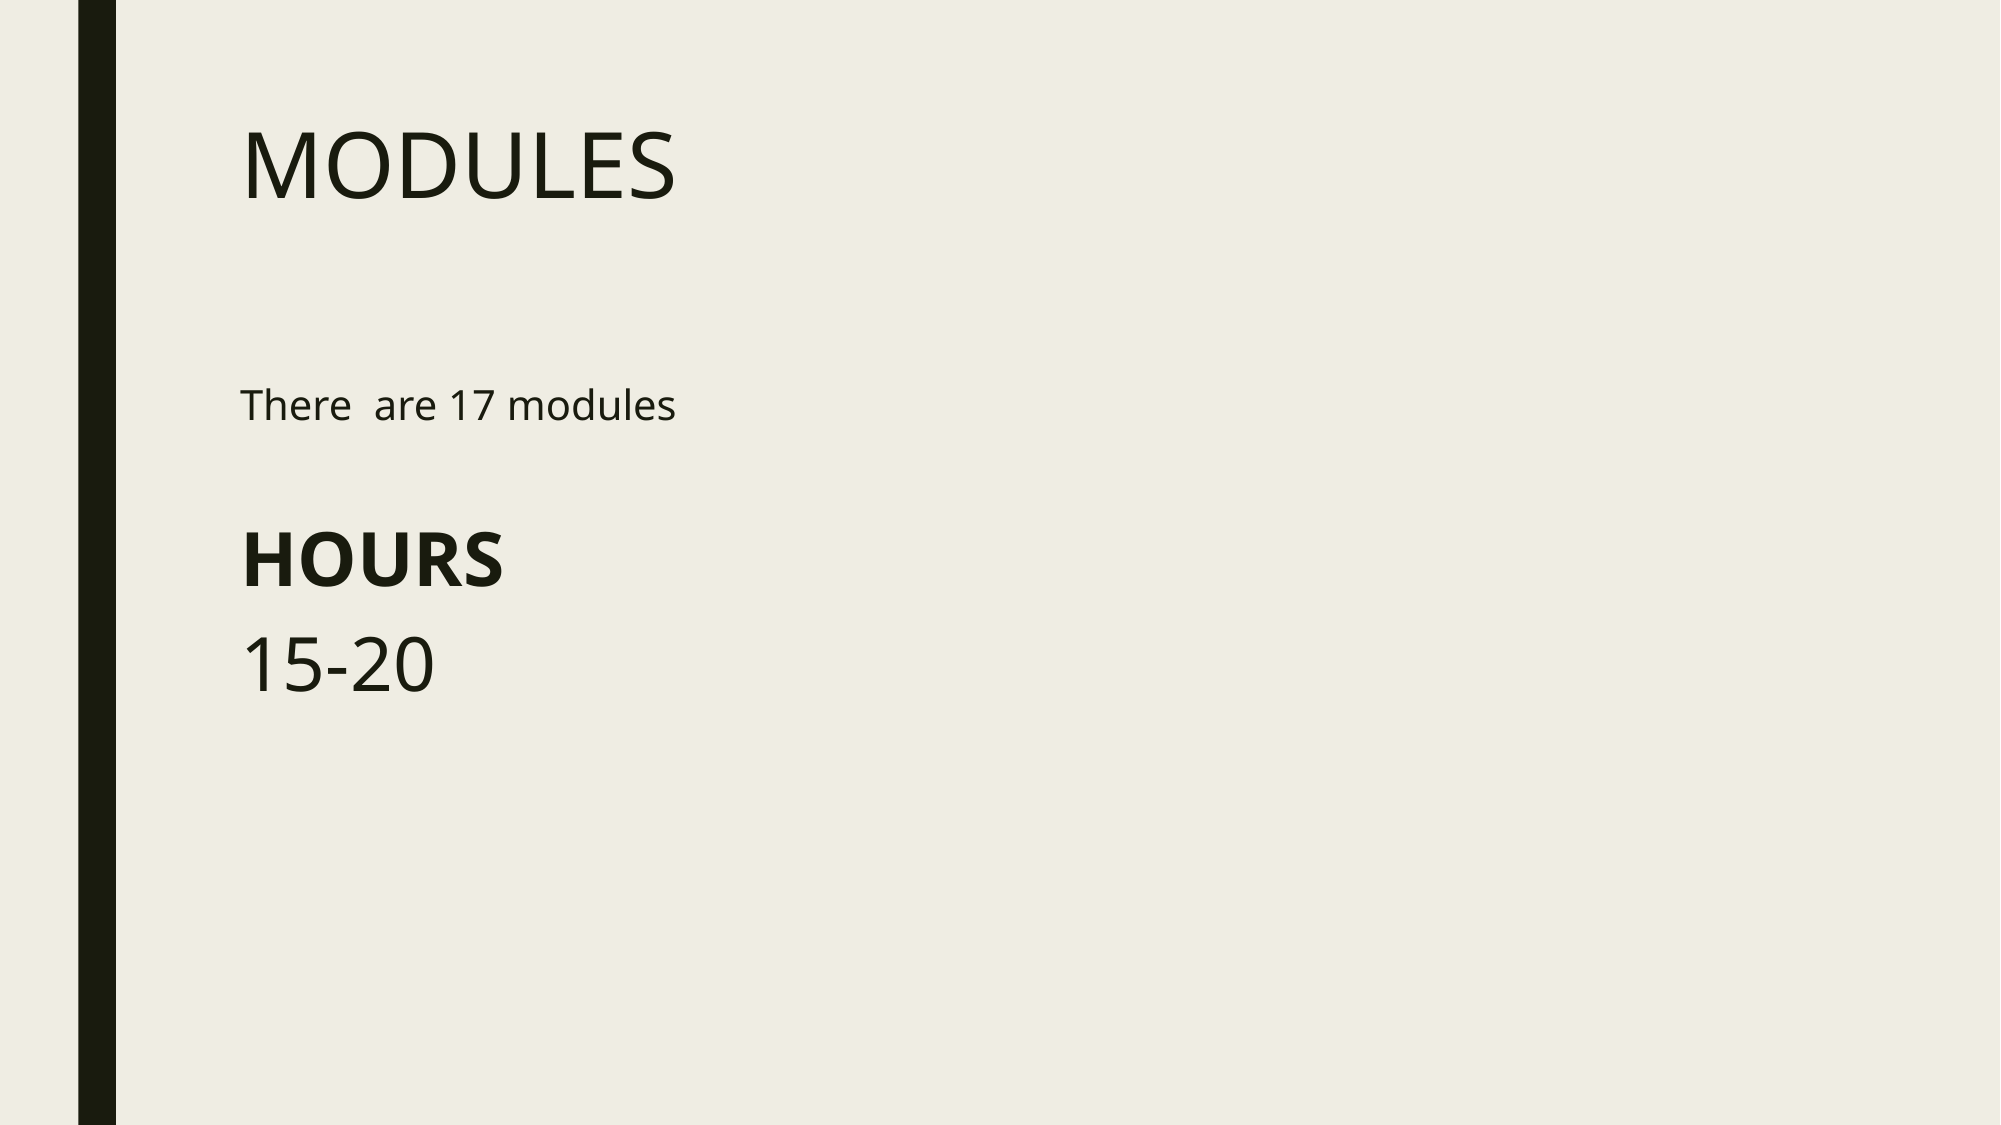

# MODULES
There are 17 modules
HOURS
15-20